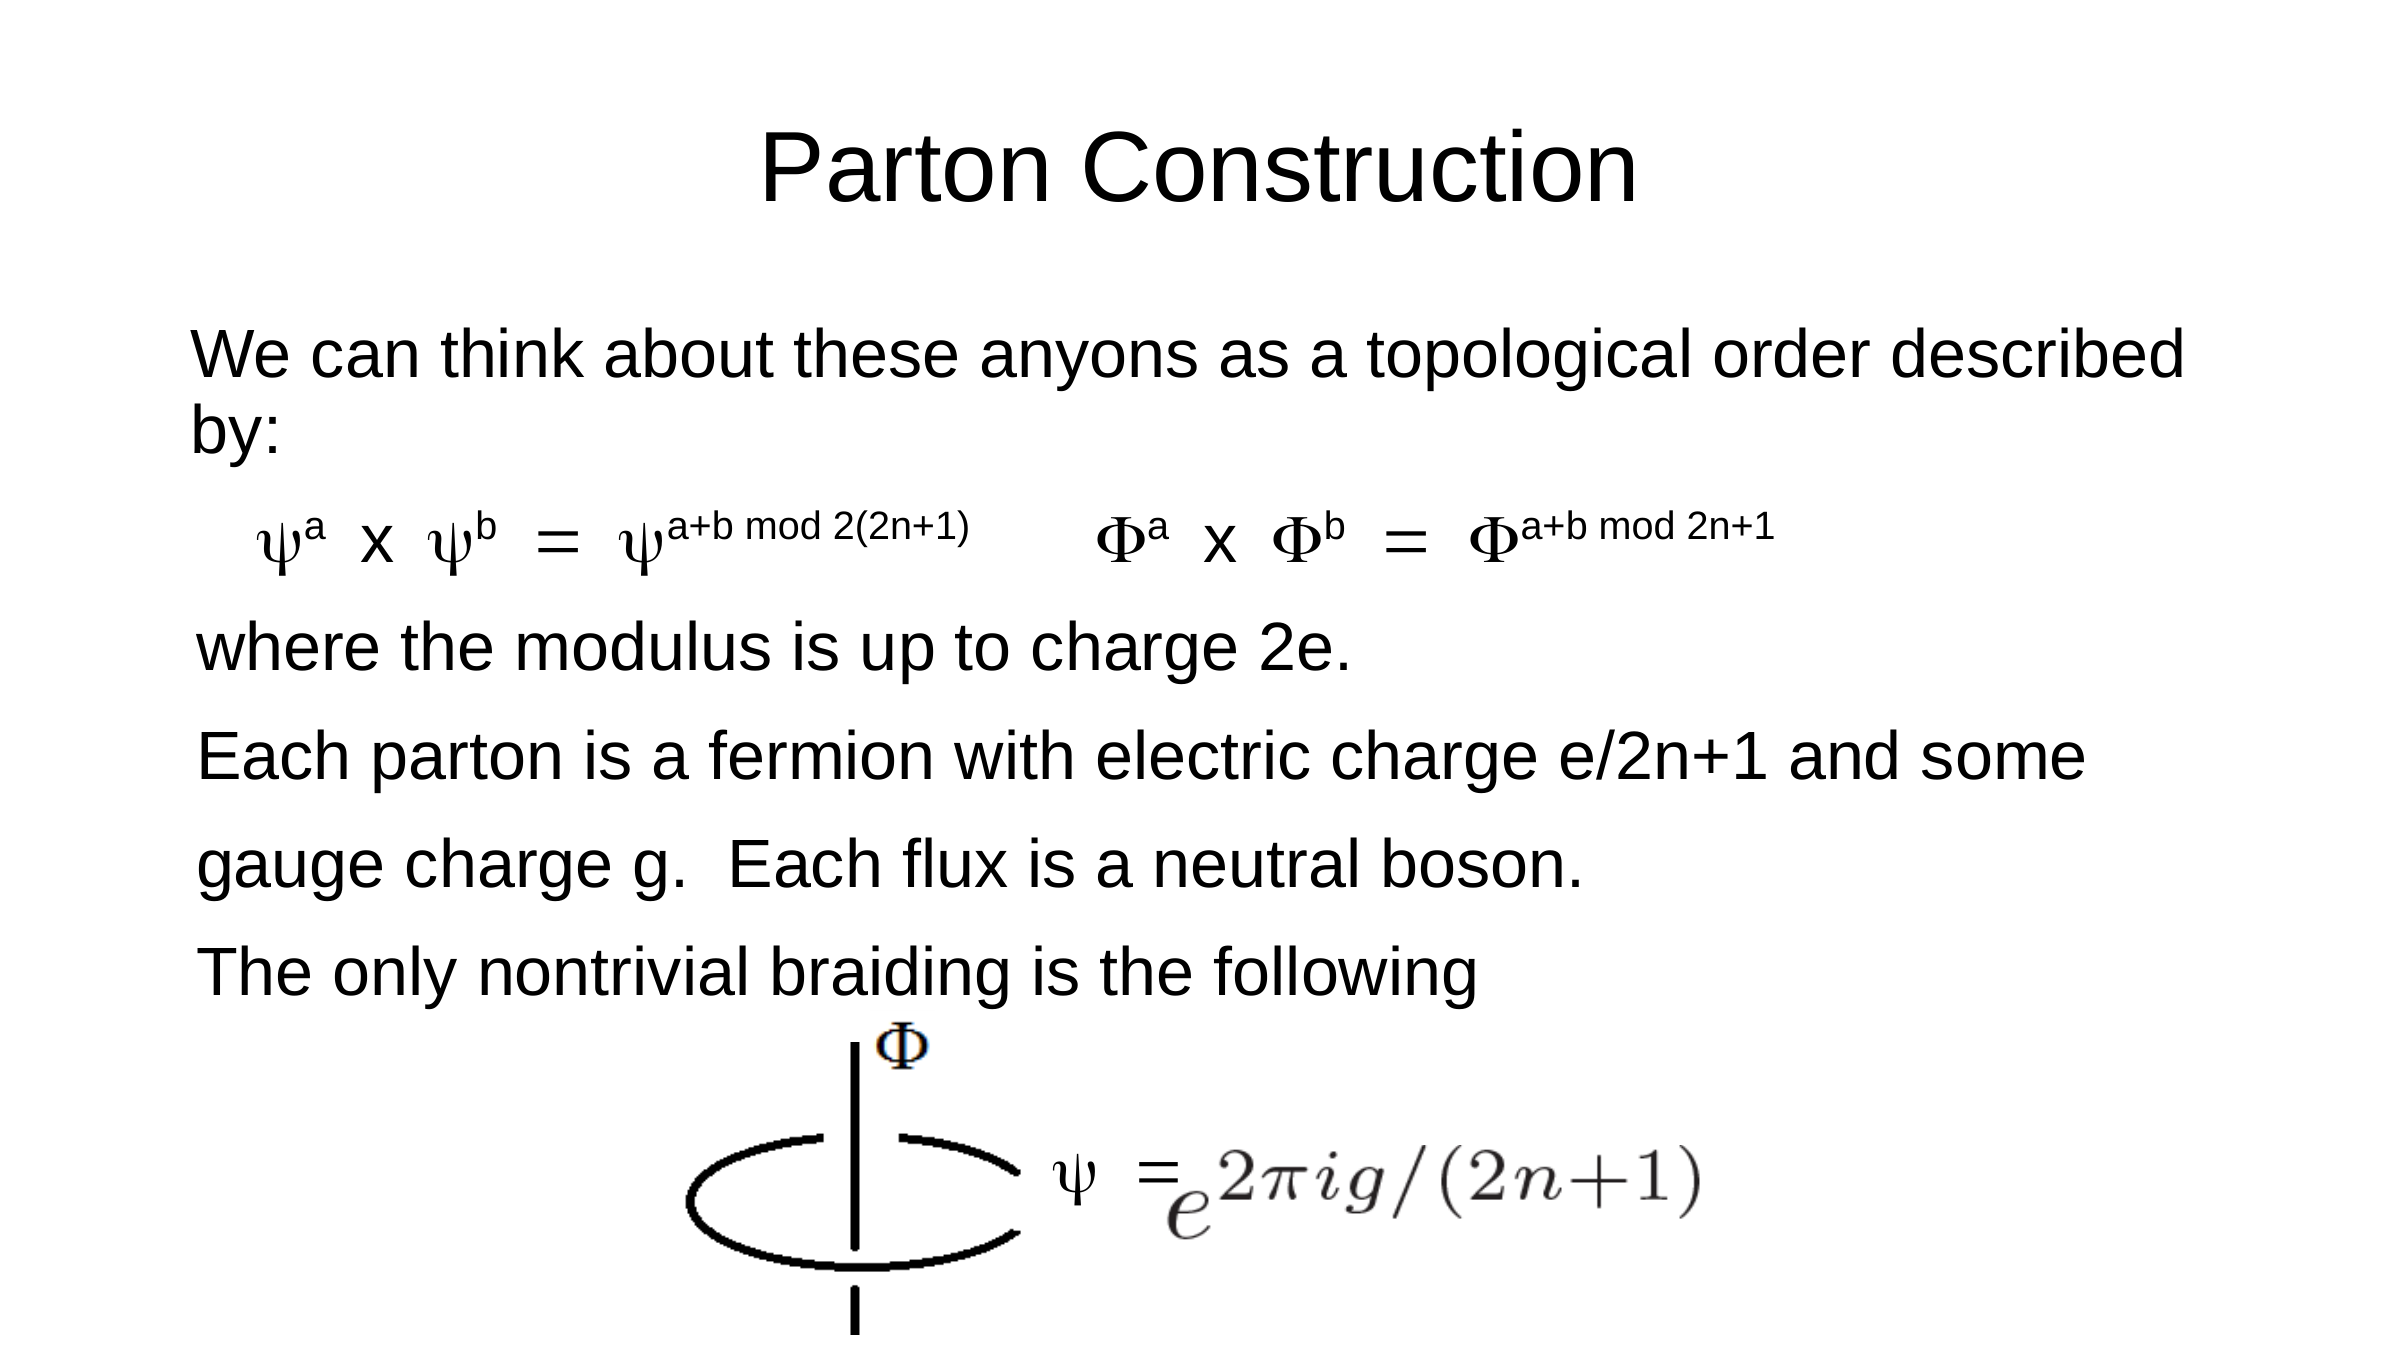

# Parton Construction
We can think about these anyons as a topological order described by:
 ya x yb = ya+b mod 2(2n+1)		Fa x Fb = Fa+b mod 2n+1
 where the modulus is up to charge 2e.
 Each parton is a fermion with electric charge e/2n+1 and some
 gauge charge g. Each flux is a neutral boson.
 The only nontrivial braiding is the following
 y =